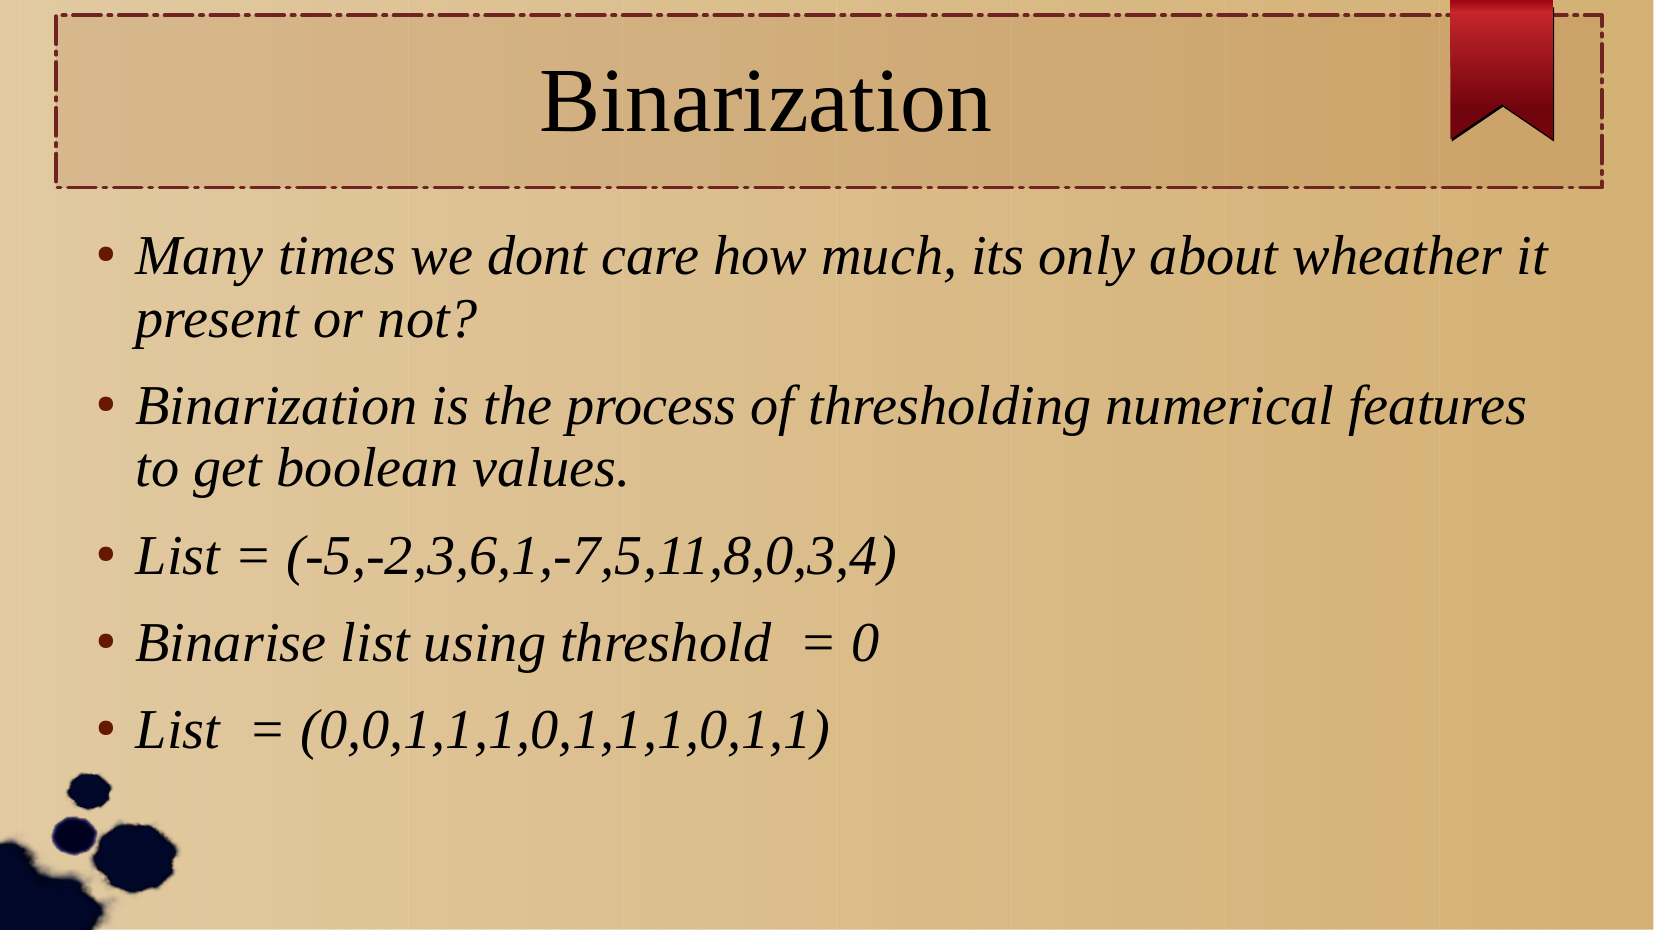

# Binarization
Many times we dont care how much, its only about wheather it present or not?
Binarization is the process of thresholding numerical features to get boolean values.
List = (-5,-2,3,6,1,-7,5,11,8,0,3,4)
Binarise list using threshold = 0
List = (0,0,1,1,1,0,1,1,1,0,1,1)